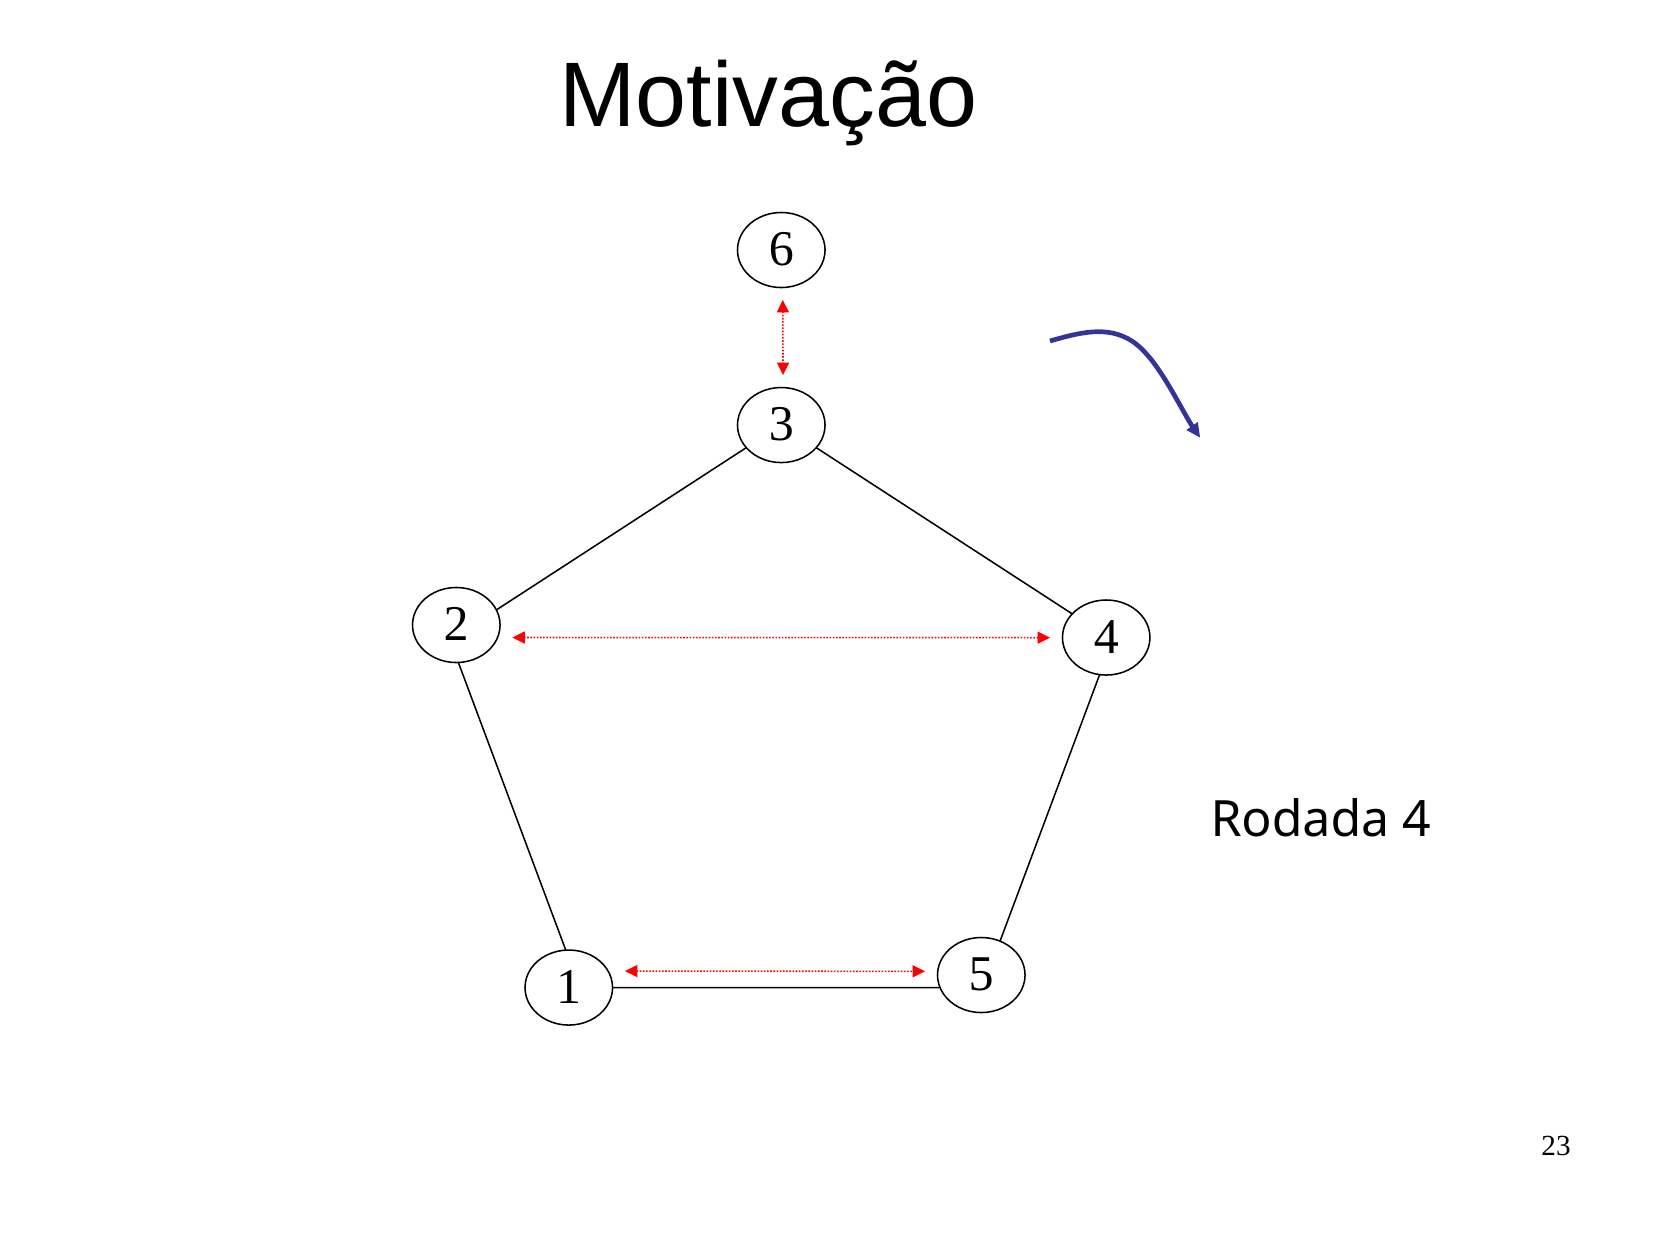

# Motivação
6
3
2
4
Rodada 4
5
1
23